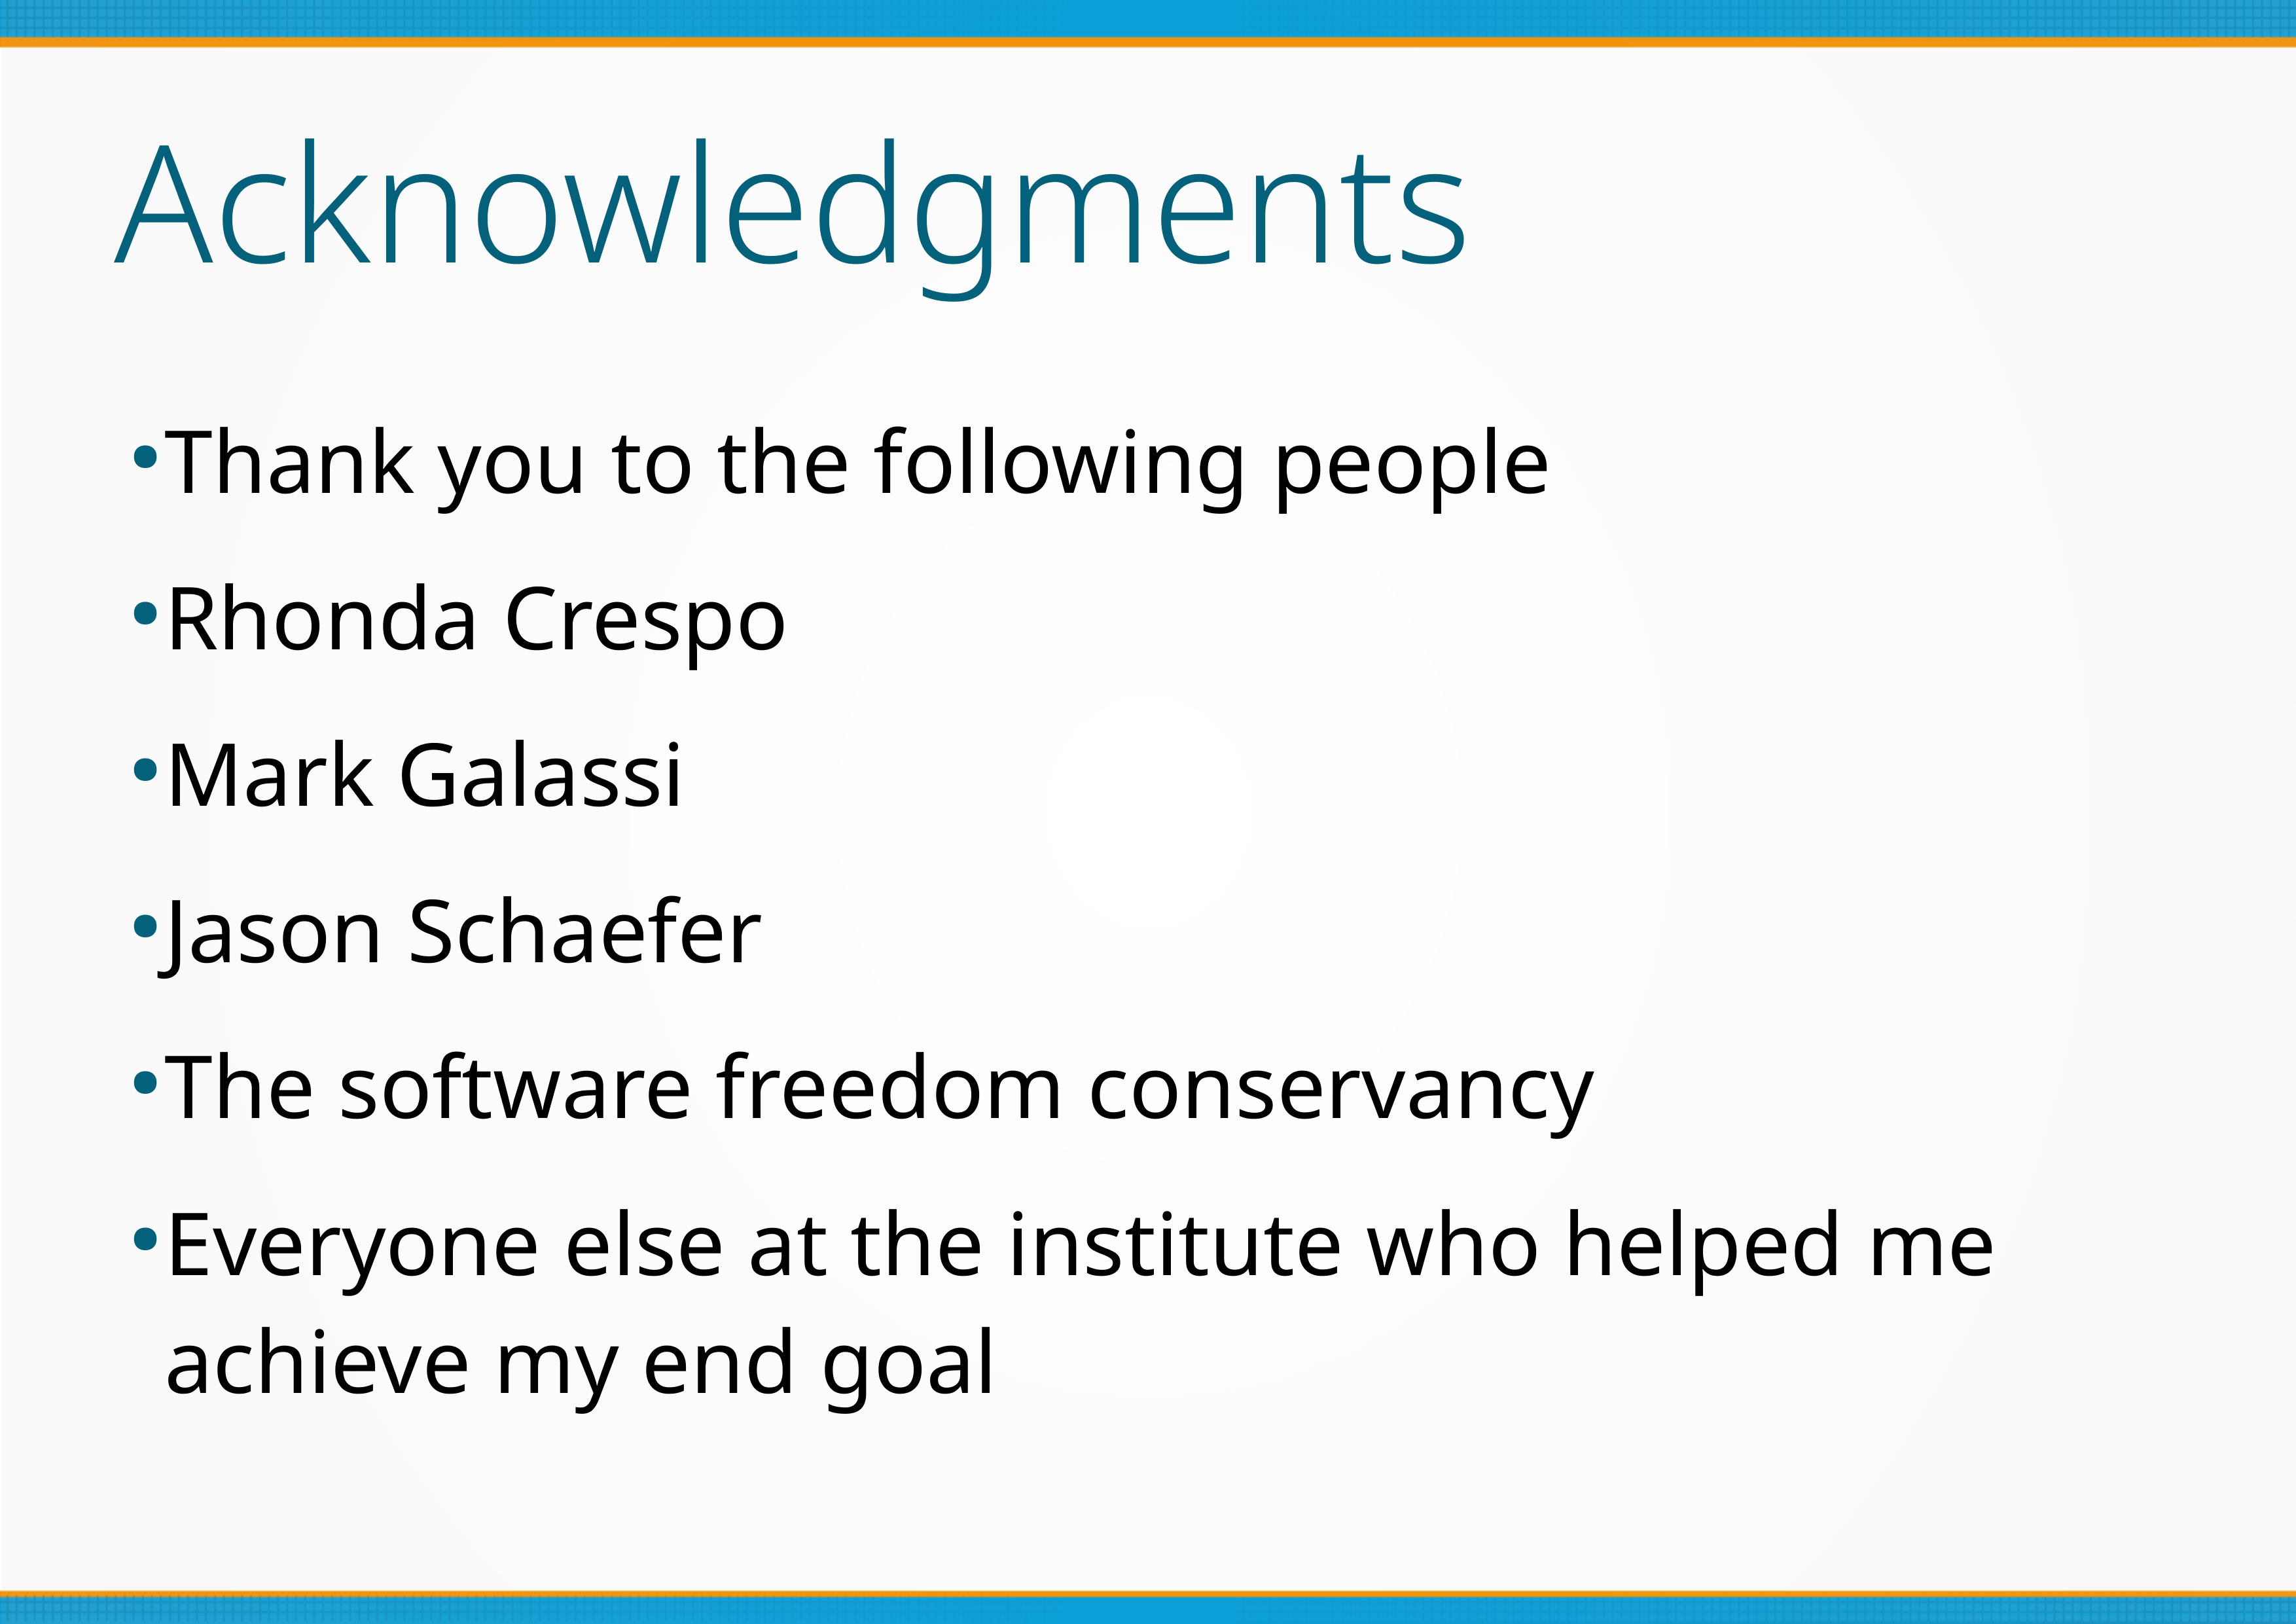

# Acknowledgments
Thank you to the following people
Rhonda Crespo
Mark Galassi
Jason Schaefer
The software freedom conservancy
Everyone else at the institute who helped me achieve my end goal